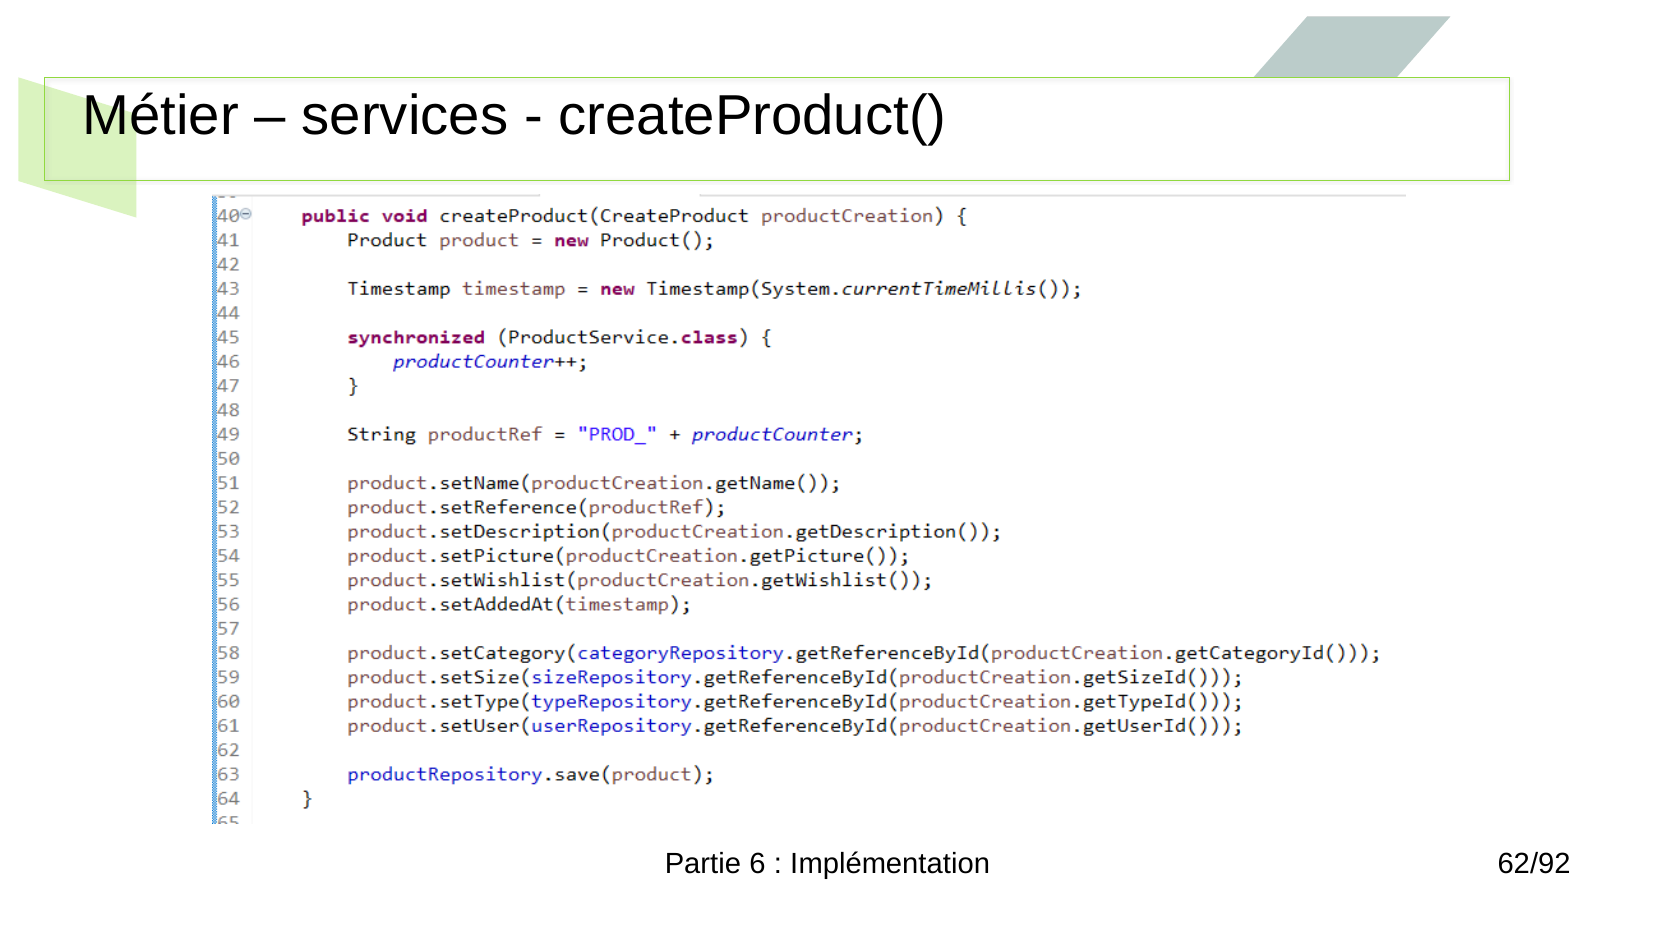

# Métier – services - createProduct()
Partie 6 : Implémentation
62